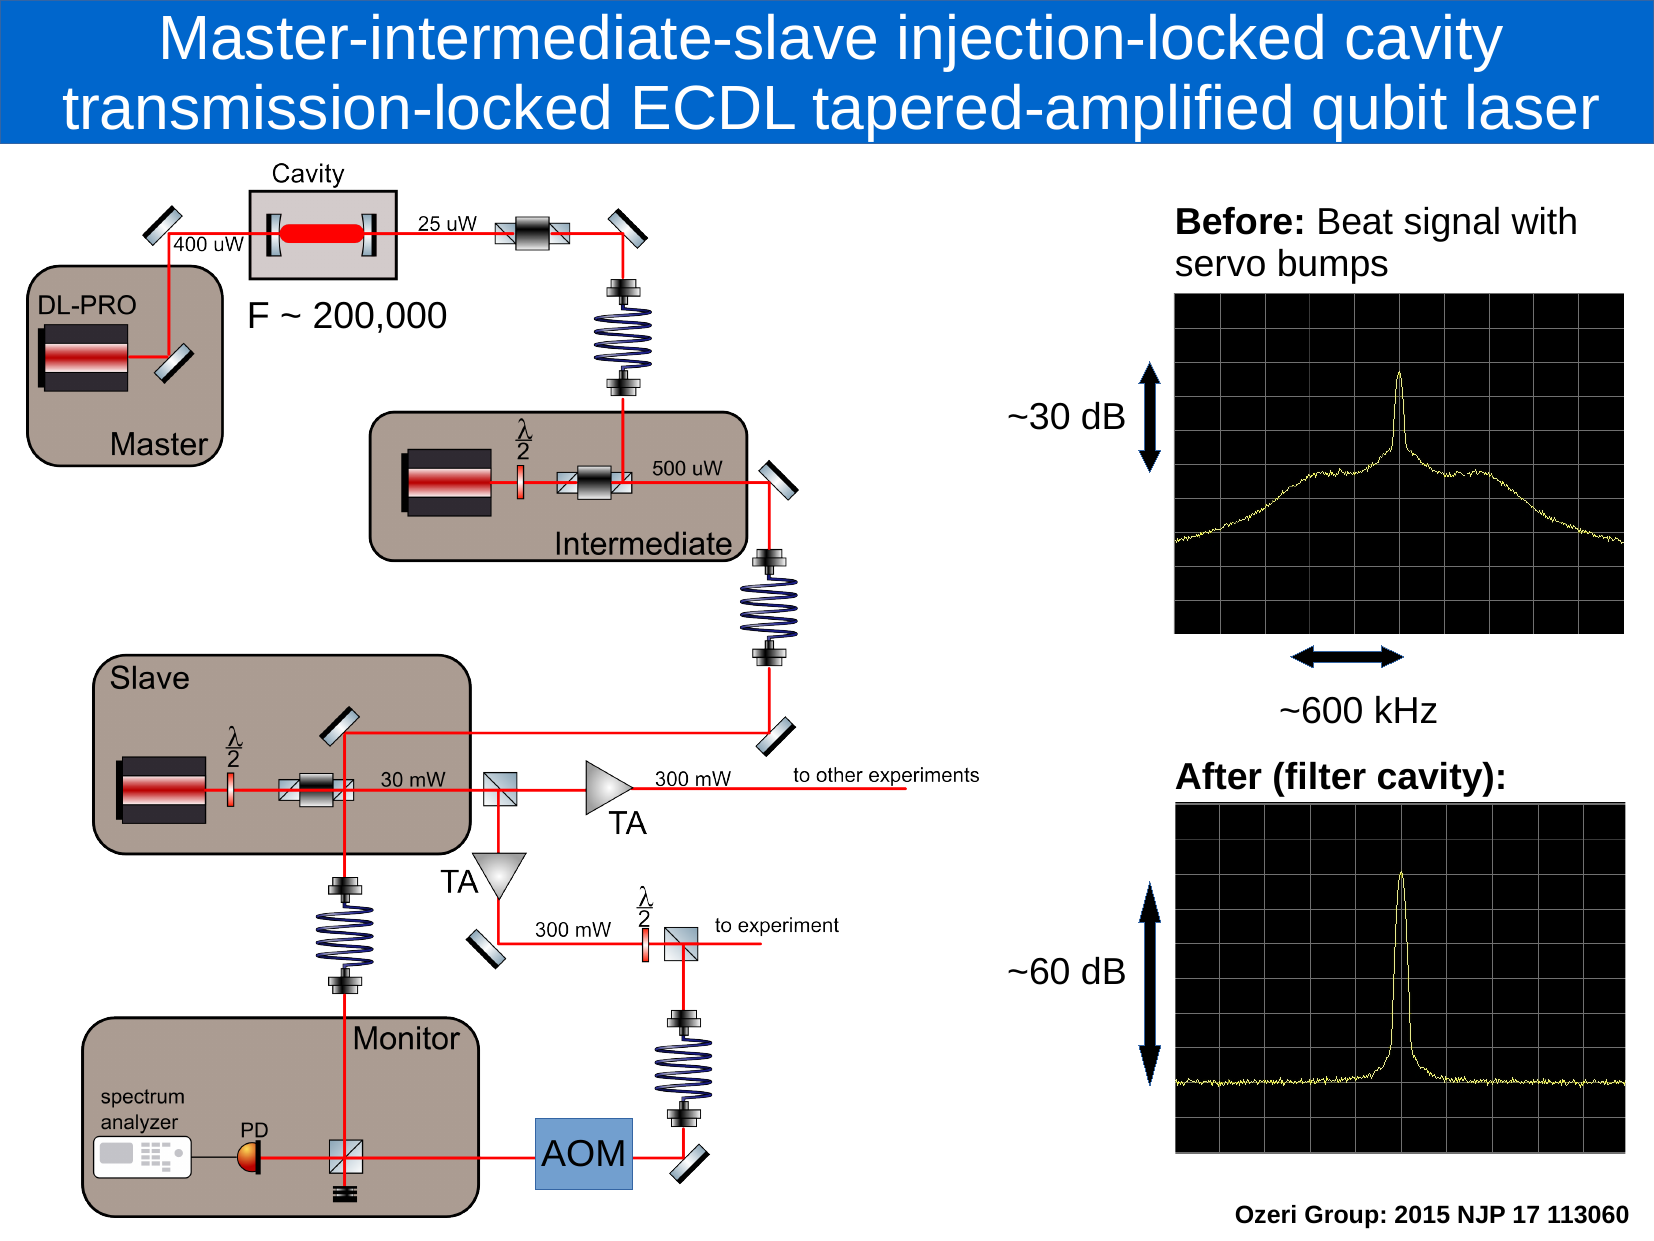

# Master-intermediate-slave injection-locked cavity transmission-locked ECDL tapered-amplified qubit laser
Before: Beat signal with
servo bumps
F ~ 200,000
~30 dB
~600 kHz
After (filter cavity):
~60 dB
AOM
Ozeri Group: 2015 NJP 17 113060